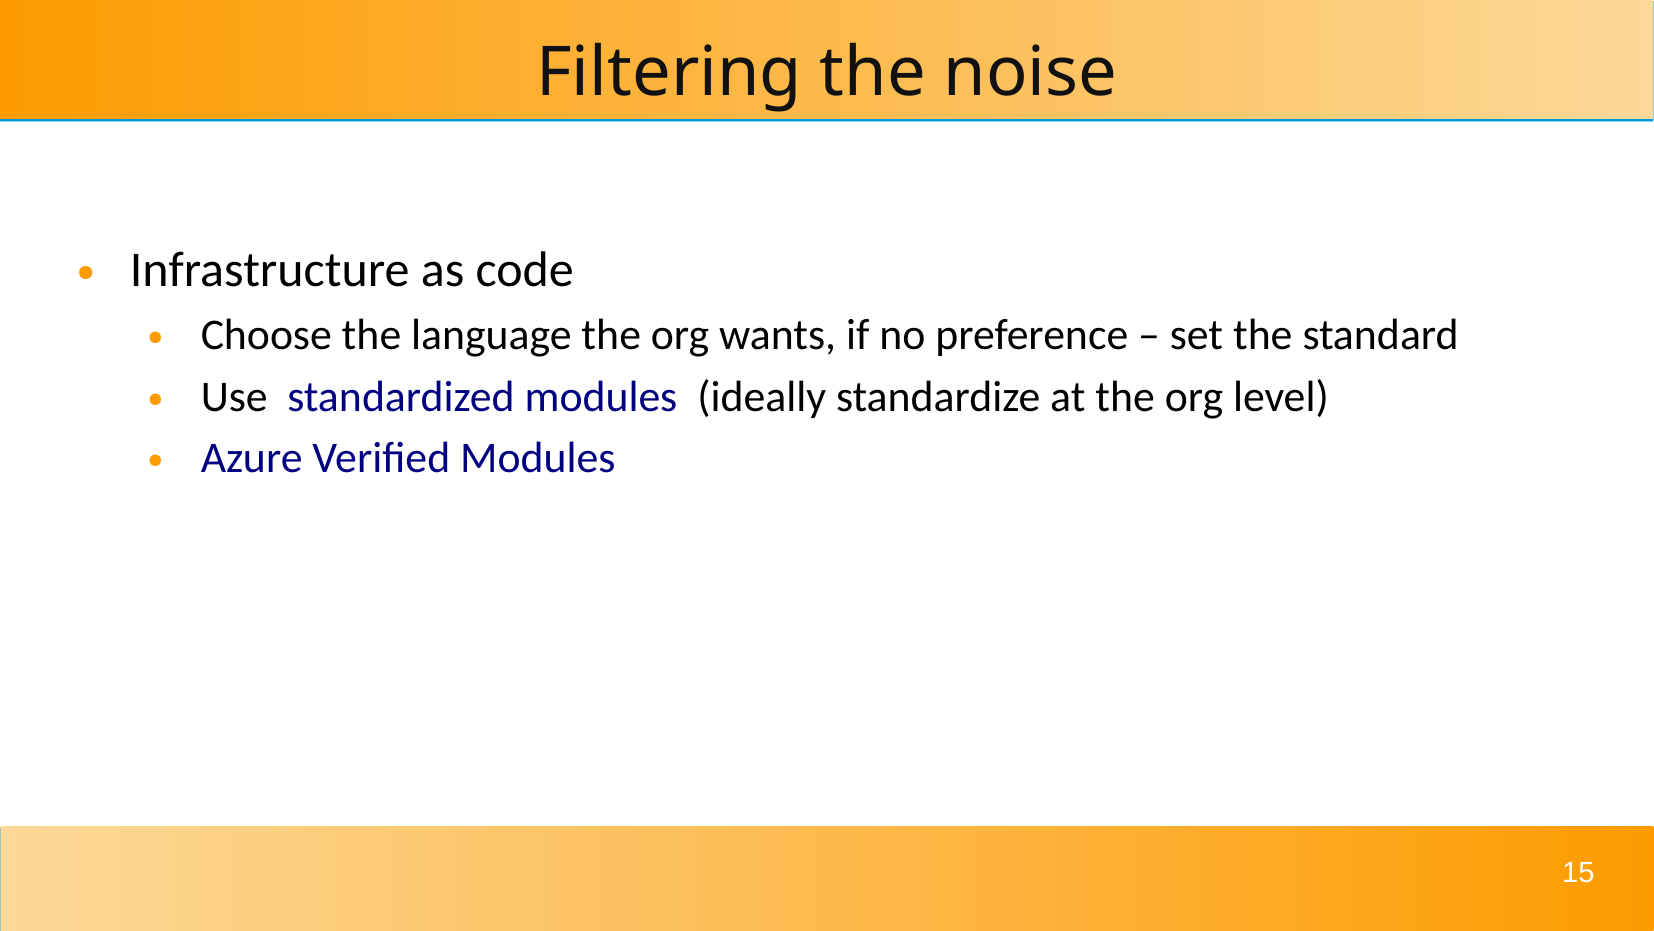

# Filtering the noise
Infrastructure as code
Choose the language the org wants, if no preference – set the standard
Use standardized modules (ideally standardize at the org level)
Azure Verified Modules
15